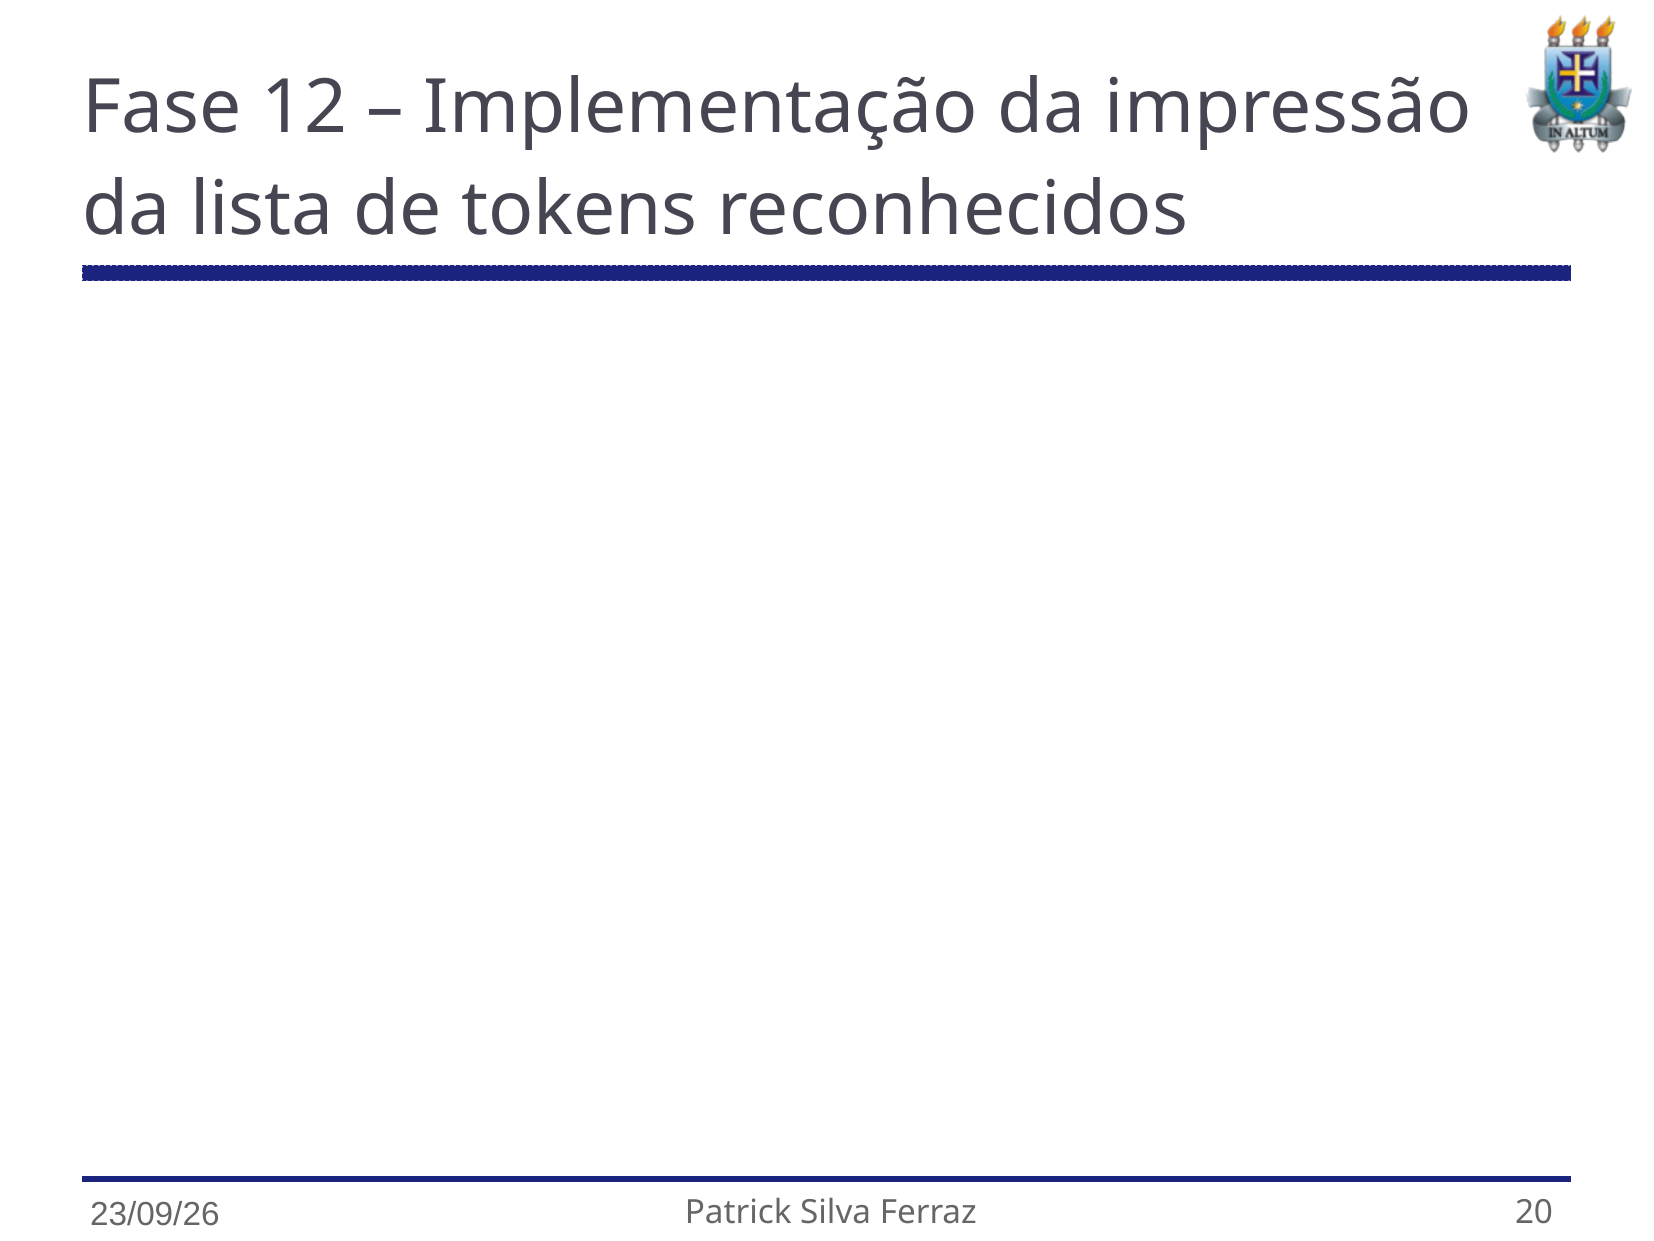

# Fase 12 – Implementação da impressão da lista de tokens reconhecidos